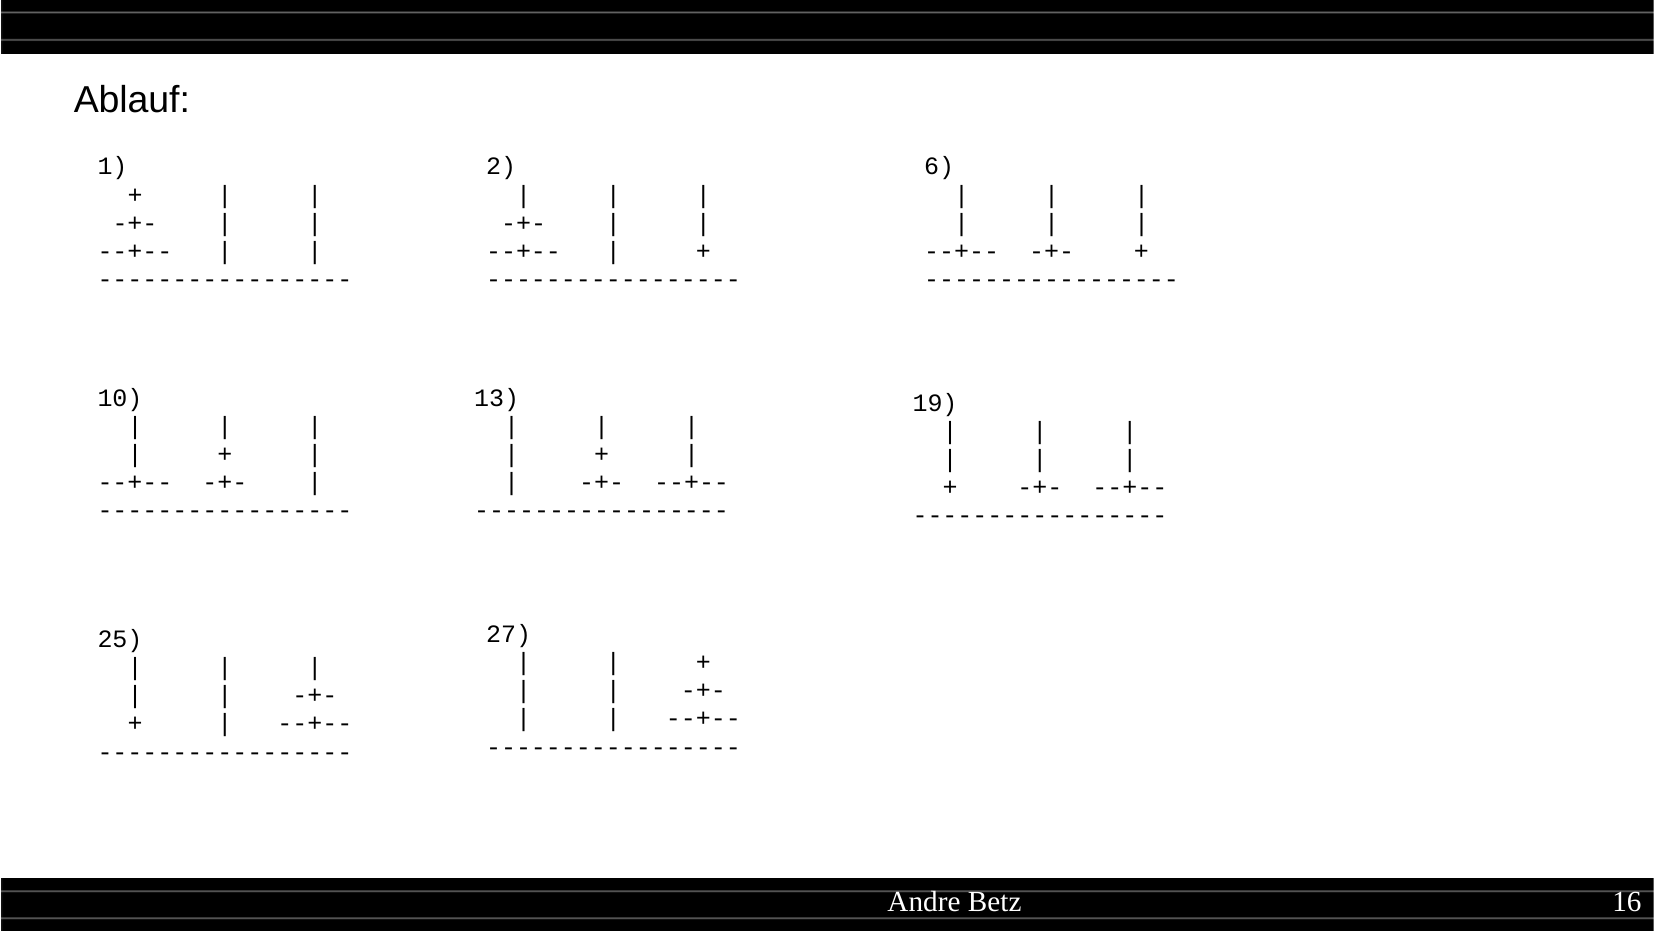

Ablauf:
1)
 + | |
 -+- | |
--+-- | |
-----------------
2)
 | | |
 -+- | |
--+-- | +
-----------------
6)
 | | |
 | | |
--+-- -+- +
-----------------
10)
 | | |
 | + |
--+-- -+- |
-----------------
13)
 | | |
 | + |
 | -+- --+--
-----------------
19)
 | | |
 | | |
 + -+- --+--
-----------------
27)
 | | +
 | | -+-
 | | --+--
-----------------
25)
 | | |
 | | -+-
 + | --+--
-----------------